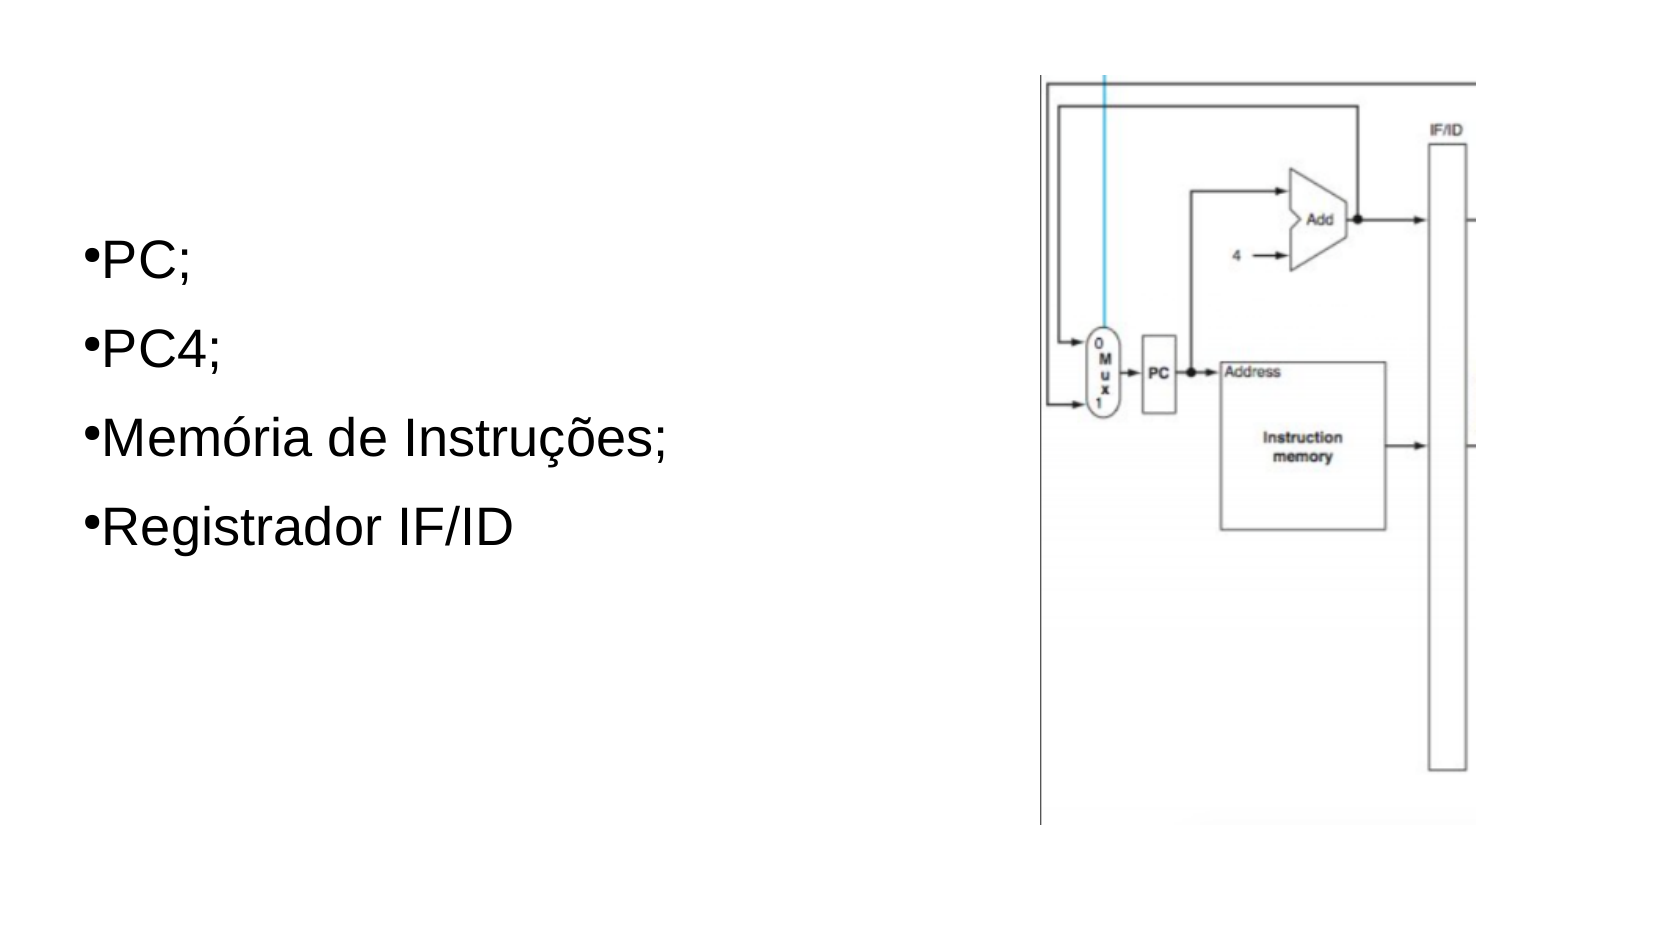

# IF
PC;
PC4;
Memória de Instruções;
Registrador IF/ID